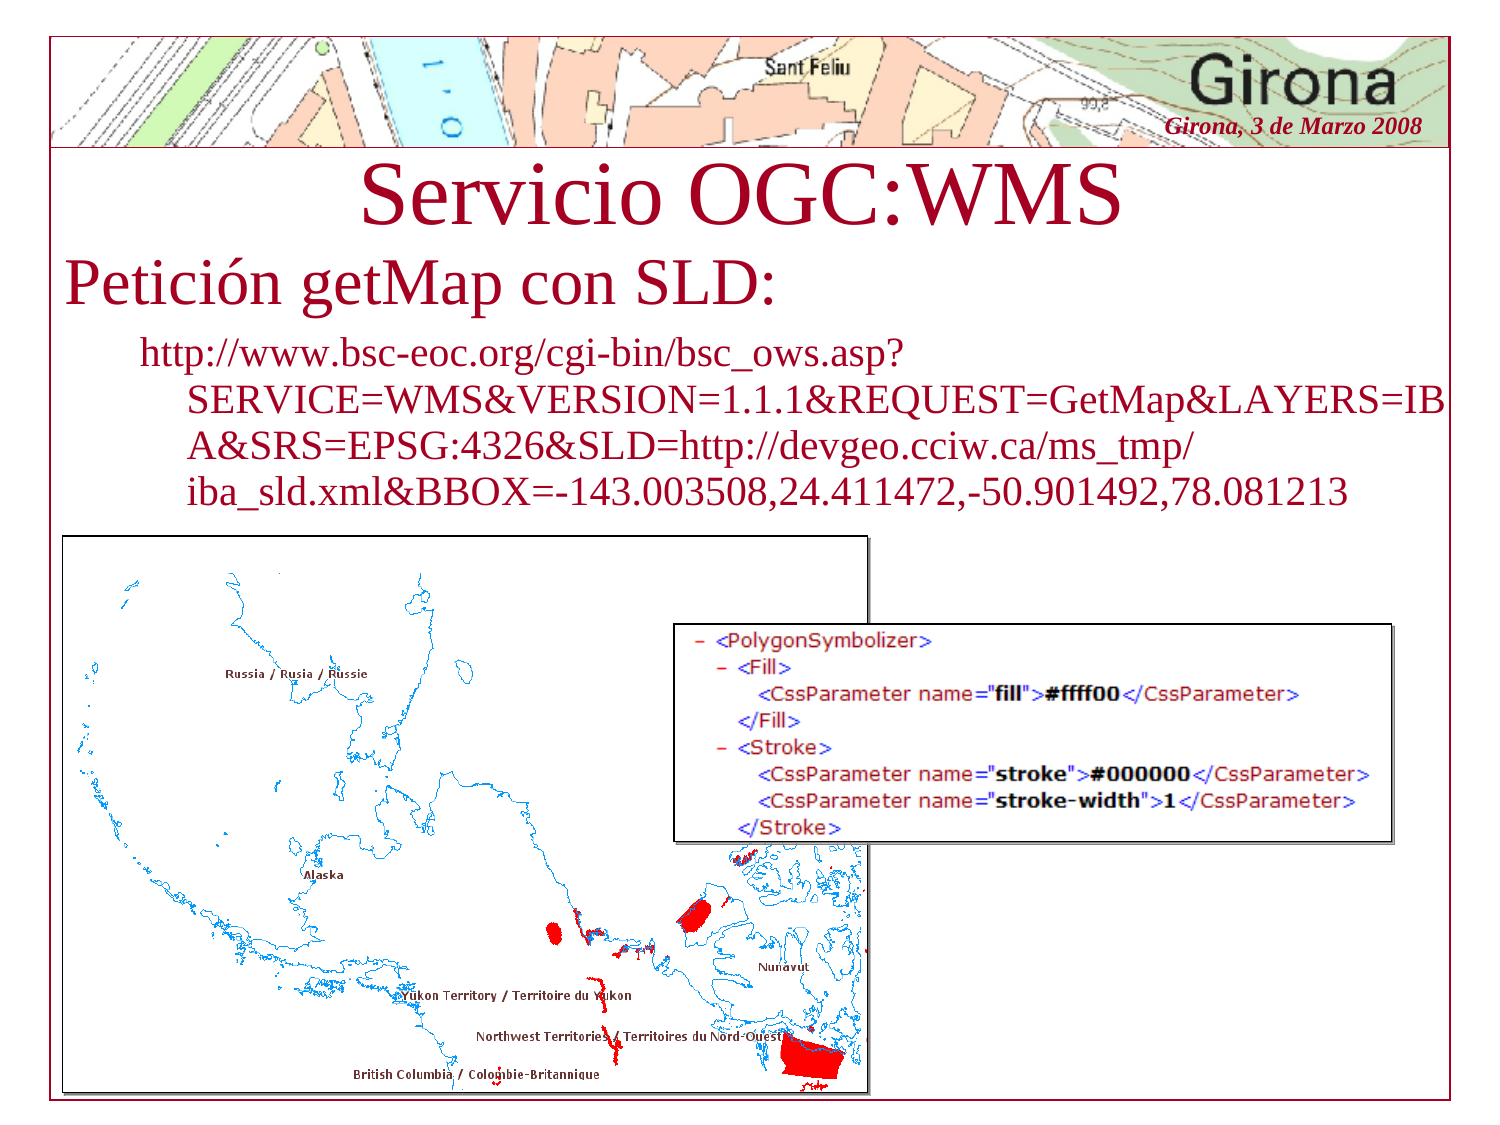

# Servicio OGC:WMS
Petición getMap con SLD:
http://www.bsc-eoc.org/cgi-bin/bsc_ows.asp?SERVICE=WMS&VERSION=1.1.1&REQUEST=GetMap&LAYERS=IBA&SRS=EPSG:4326&SLD=http://devgeo.cciw.ca/ms_tmp/iba_sld.xml&BBOX=-143.003508,24.411472,-50.901492,78.081213